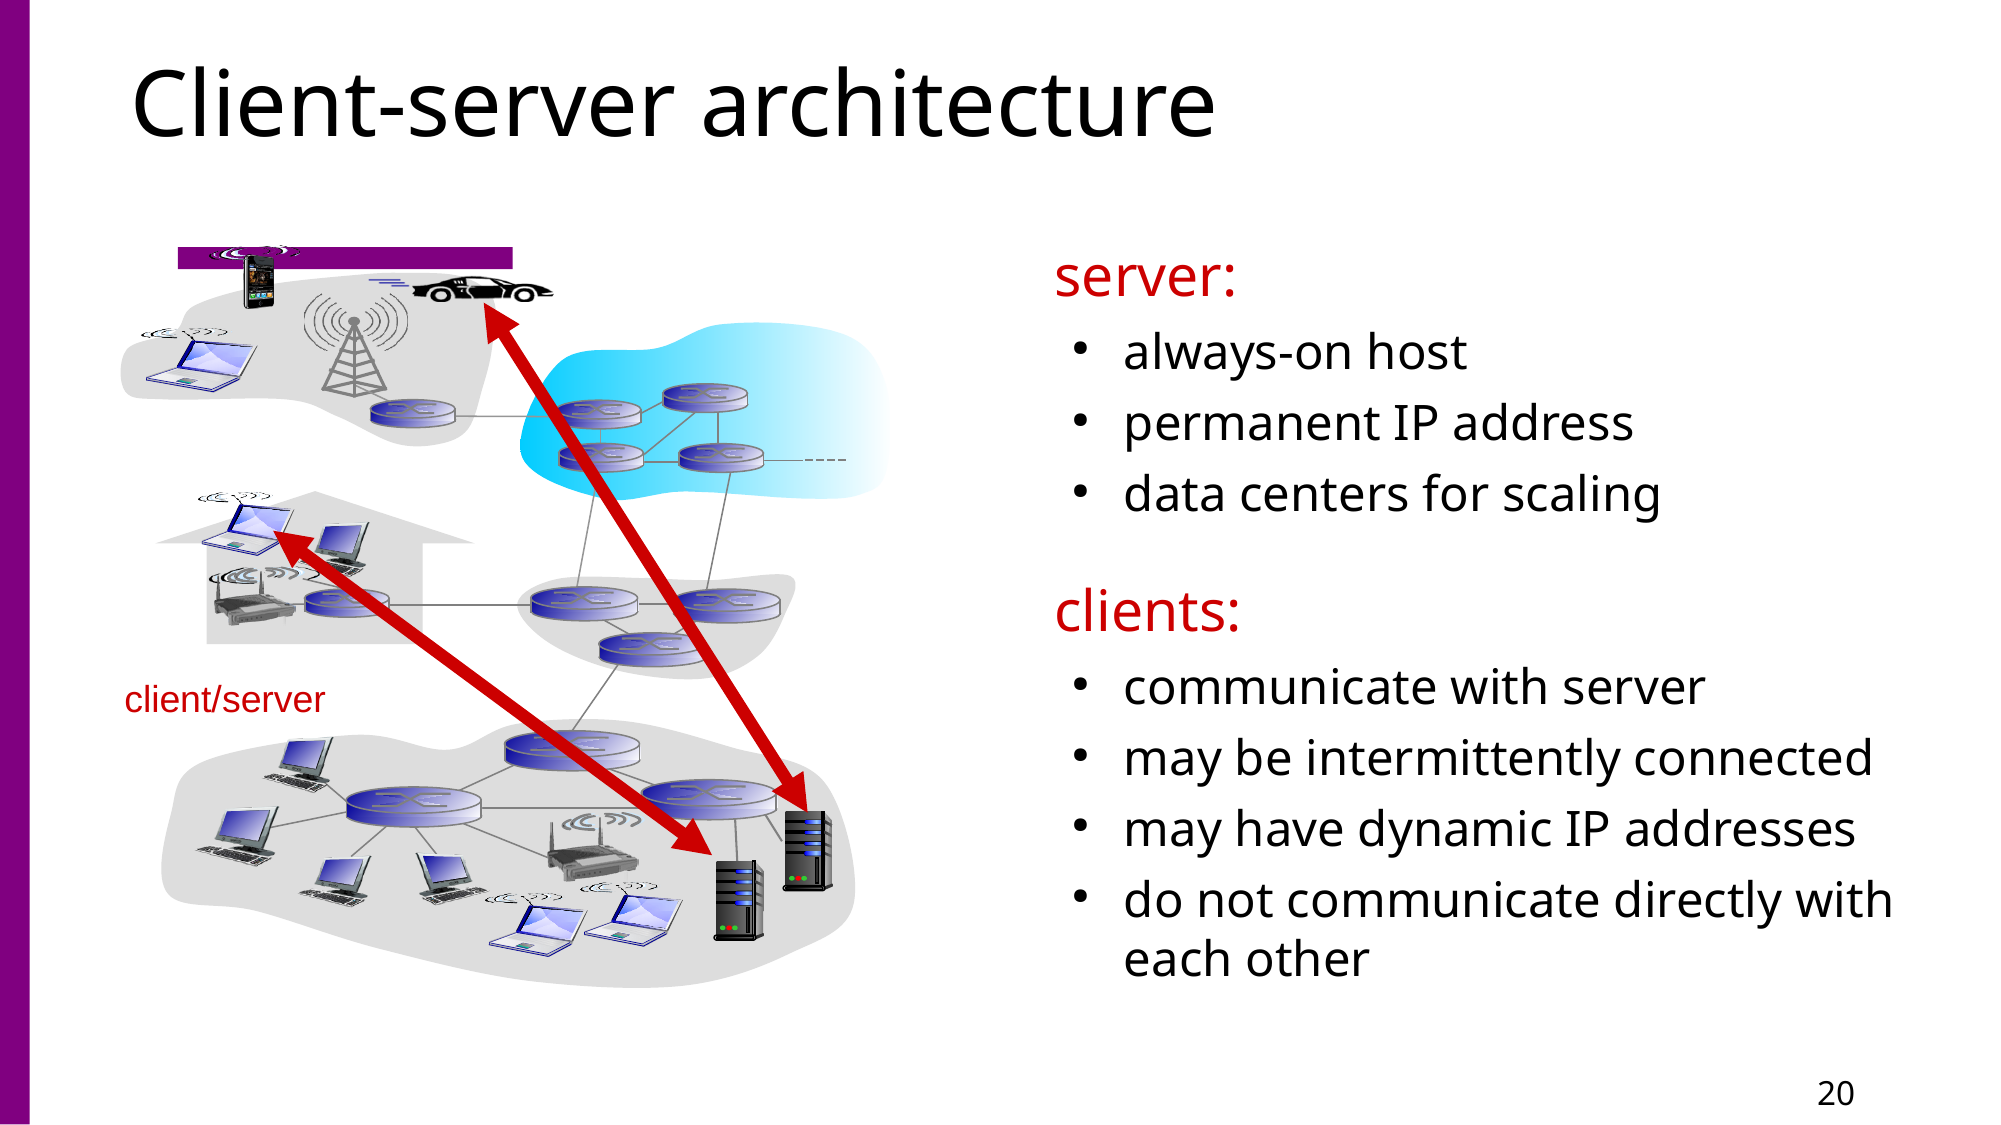

# Client-server architecture
server:
always-on host
permanent IP address
data centers for scaling
clients:
communicate with server
may be intermittently connected
may have dynamic IP addresses
do not communicate directly with each other
client/server